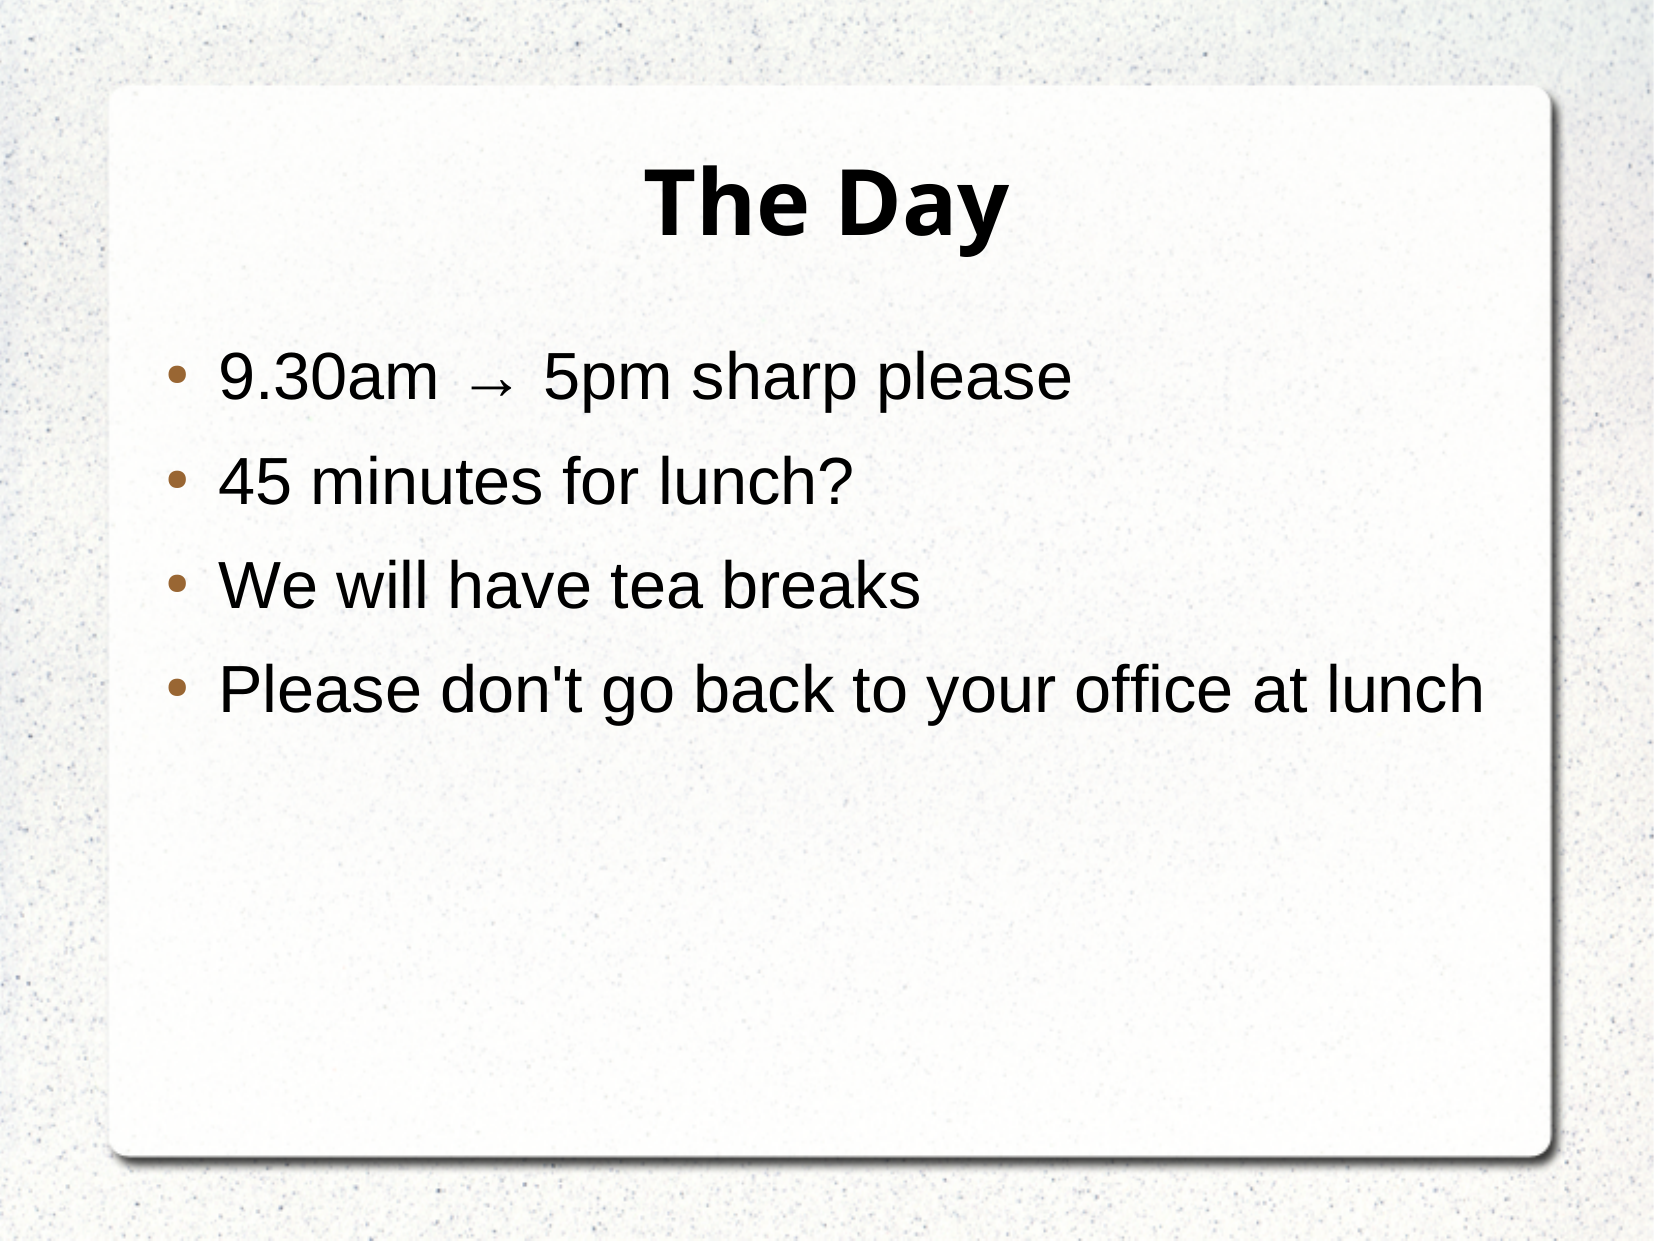

# The Day
9.30am → 5pm sharp please
45 minutes for lunch?
We will have tea breaks
Please don't go back to your office at lunch